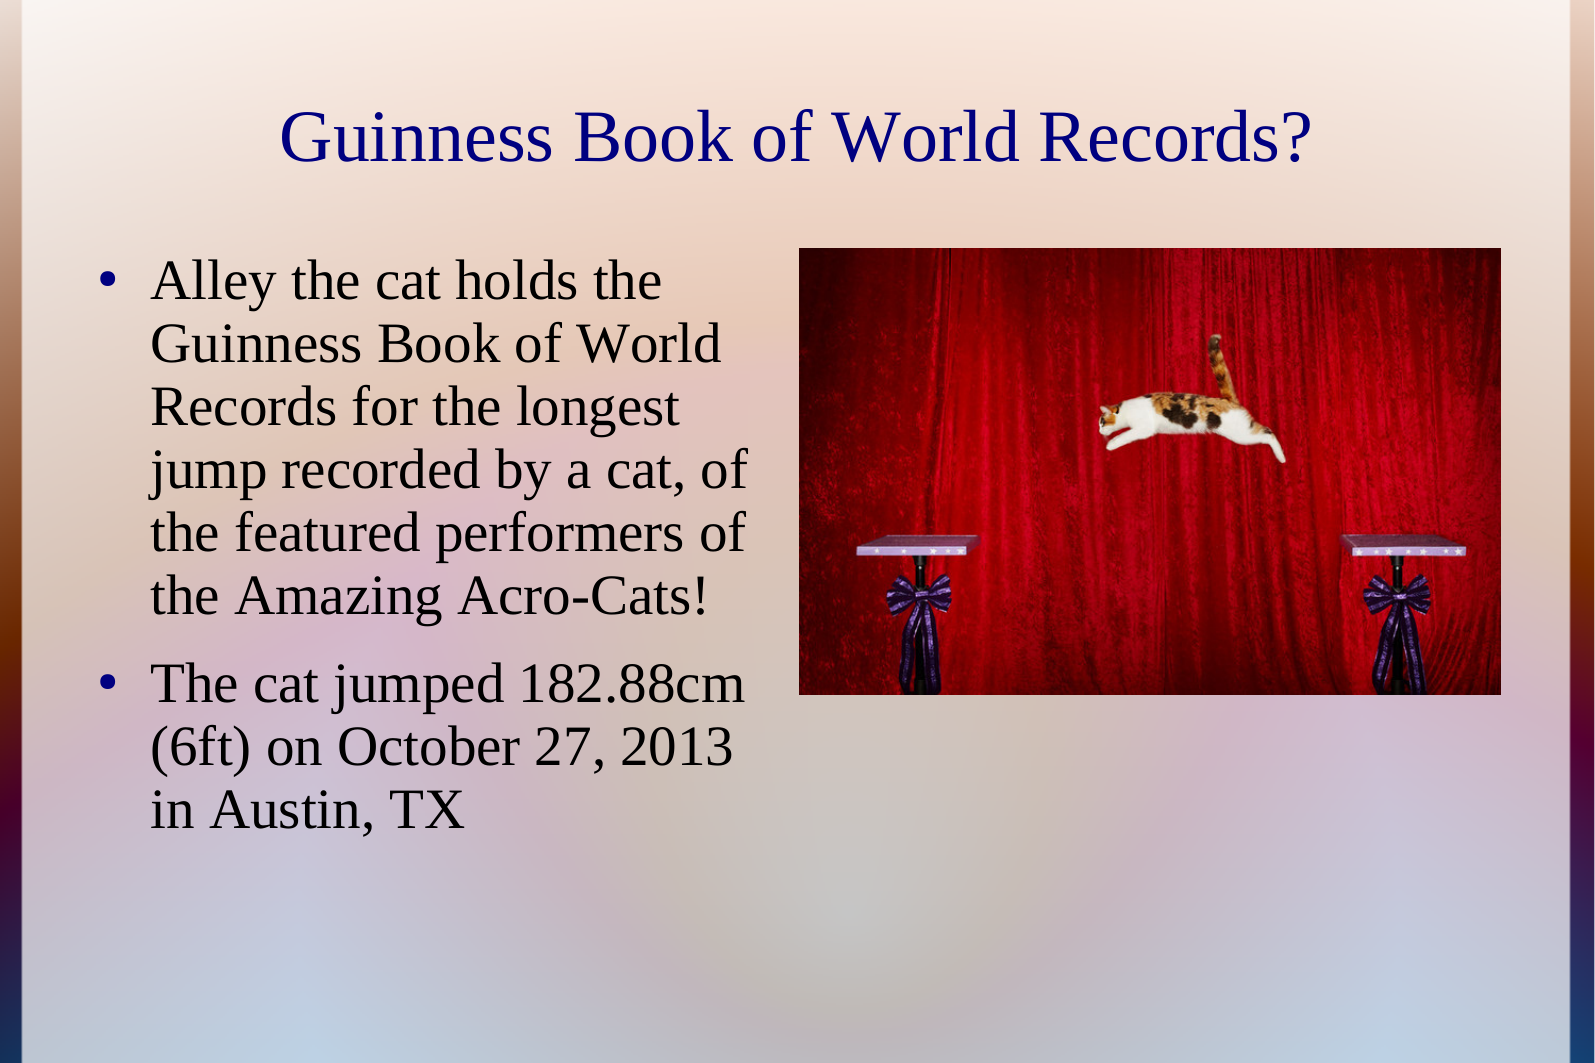

# Guinness Book of World Records?
Alley the cat holds the Guinness Book of World Records for the longest jump recorded by a cat, of the featured performers of the Amazing Acro-Cats!
The cat jumped 182.88cm (6ft) on October 27, 2013 in Austin, TX